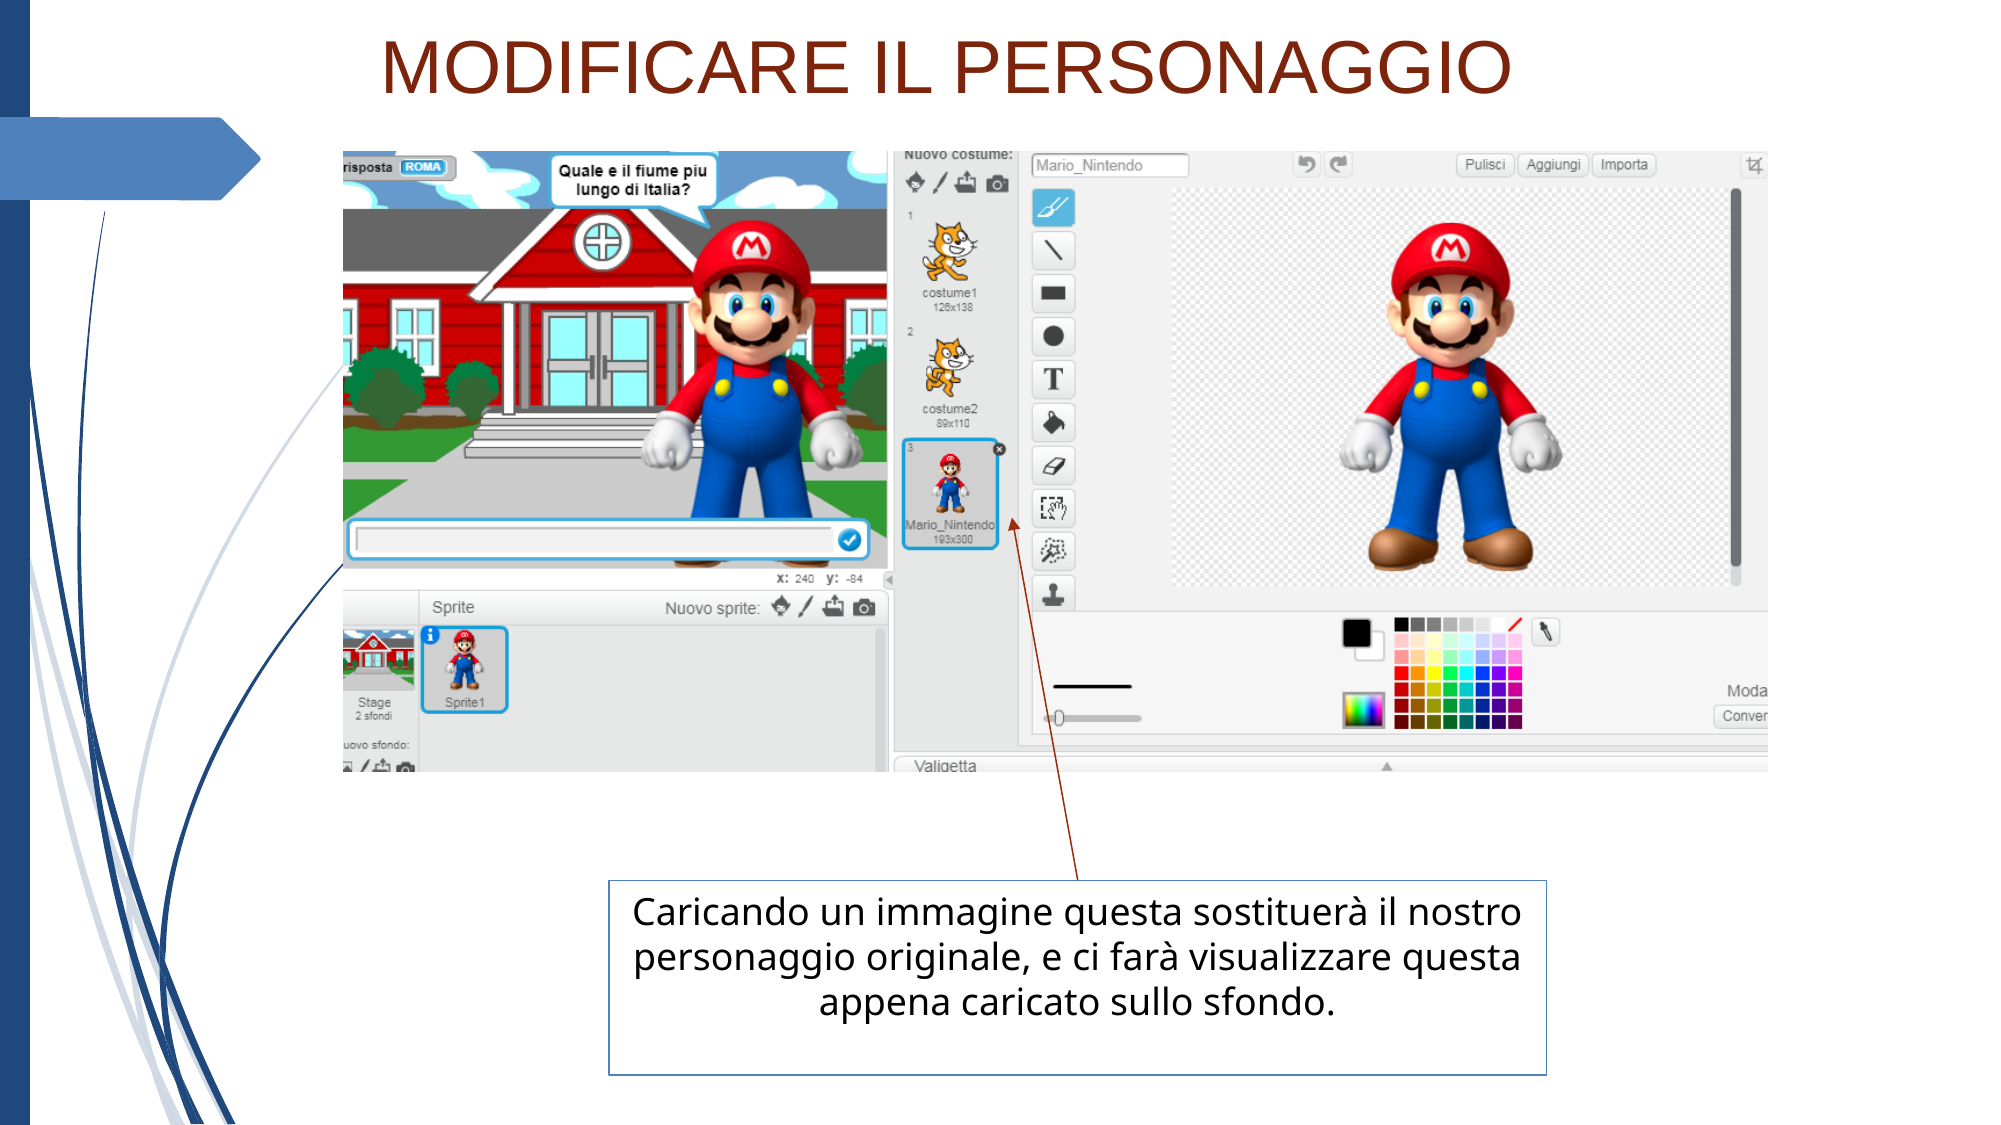

MODIFICARE IL PERSONAGGIO
Caricando un immagine questa sostituerà il nostro personaggio originale, e ci farà visualizzare questa appena caricato sullo sfondo.